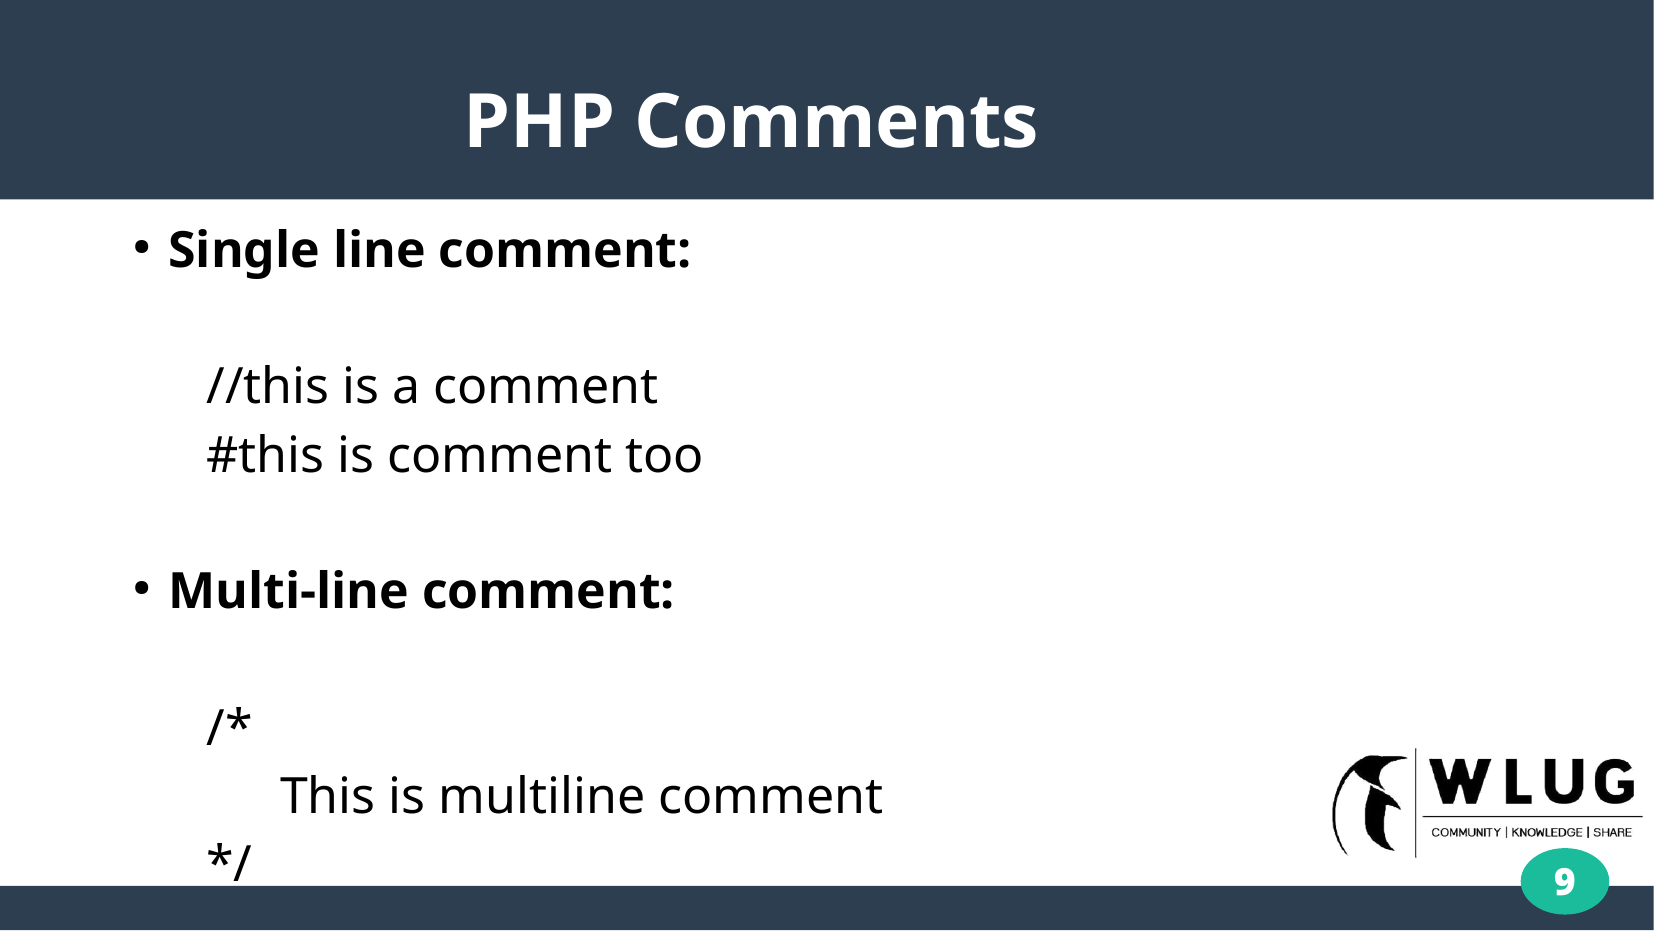

PHP Comments
Single line comment:
//this is a comment
#this is comment too
Multi-line comment:
/*
	This is multiline comment
*/
9